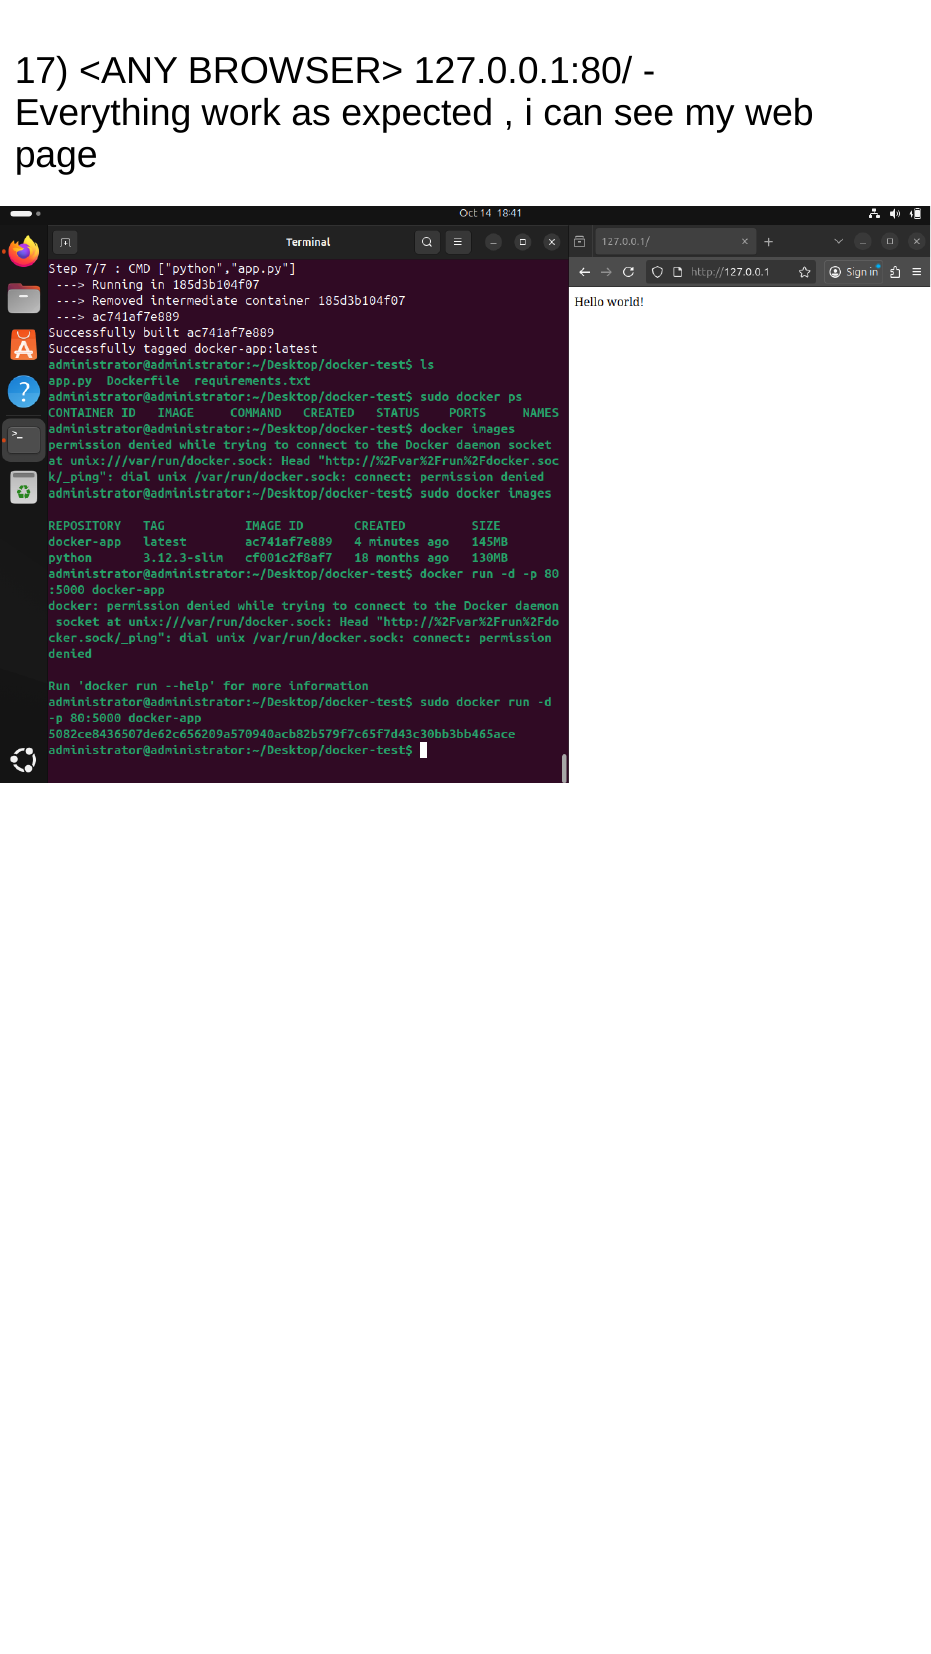

17) <ANY BROWSER> 127.0.0.1:80/ - Everything work as expected , i can see my web page